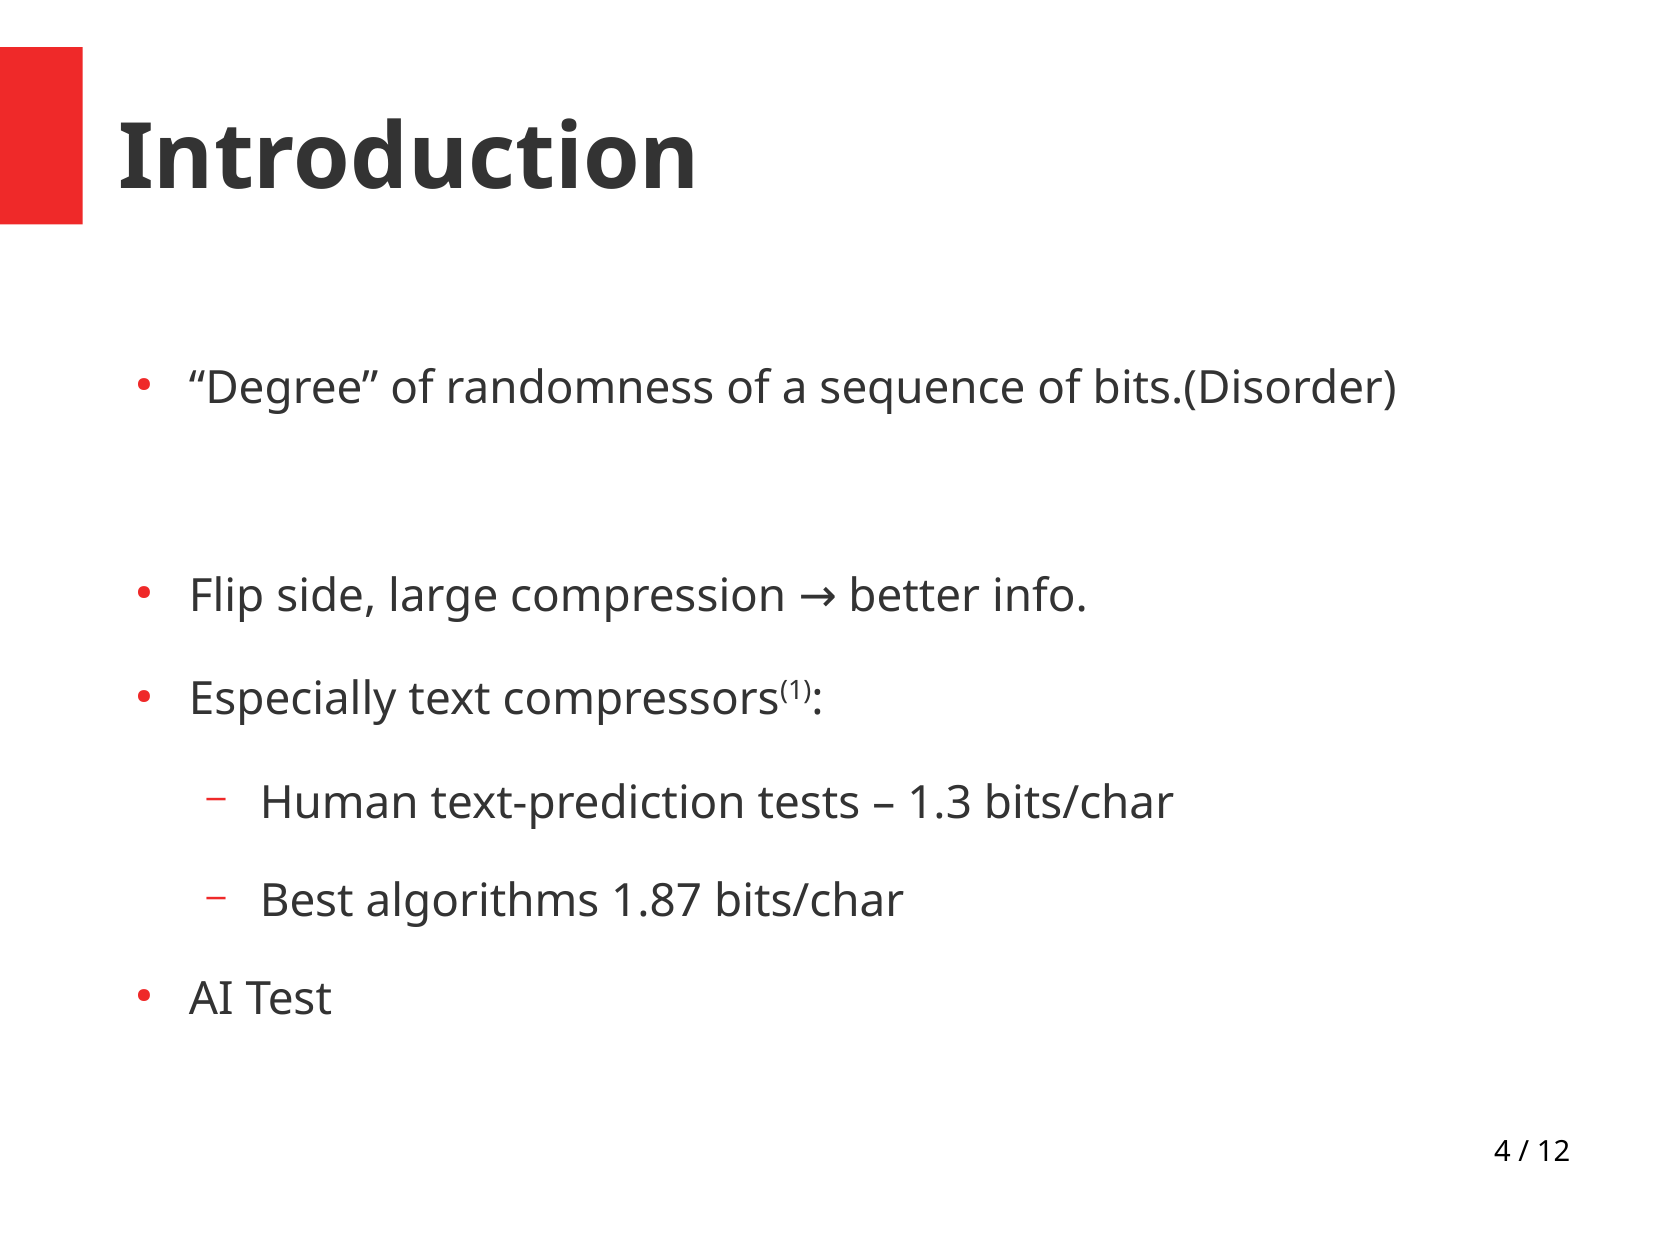

# Introduction
“Degree” of randomness of a sequence of bits.(Disorder)
Flip side, large compression → better info.
Especially text compressors(1):
Human text-prediction tests – 1.3 bits/char
Best algorithms 1.87 bits/char
AI Test
4